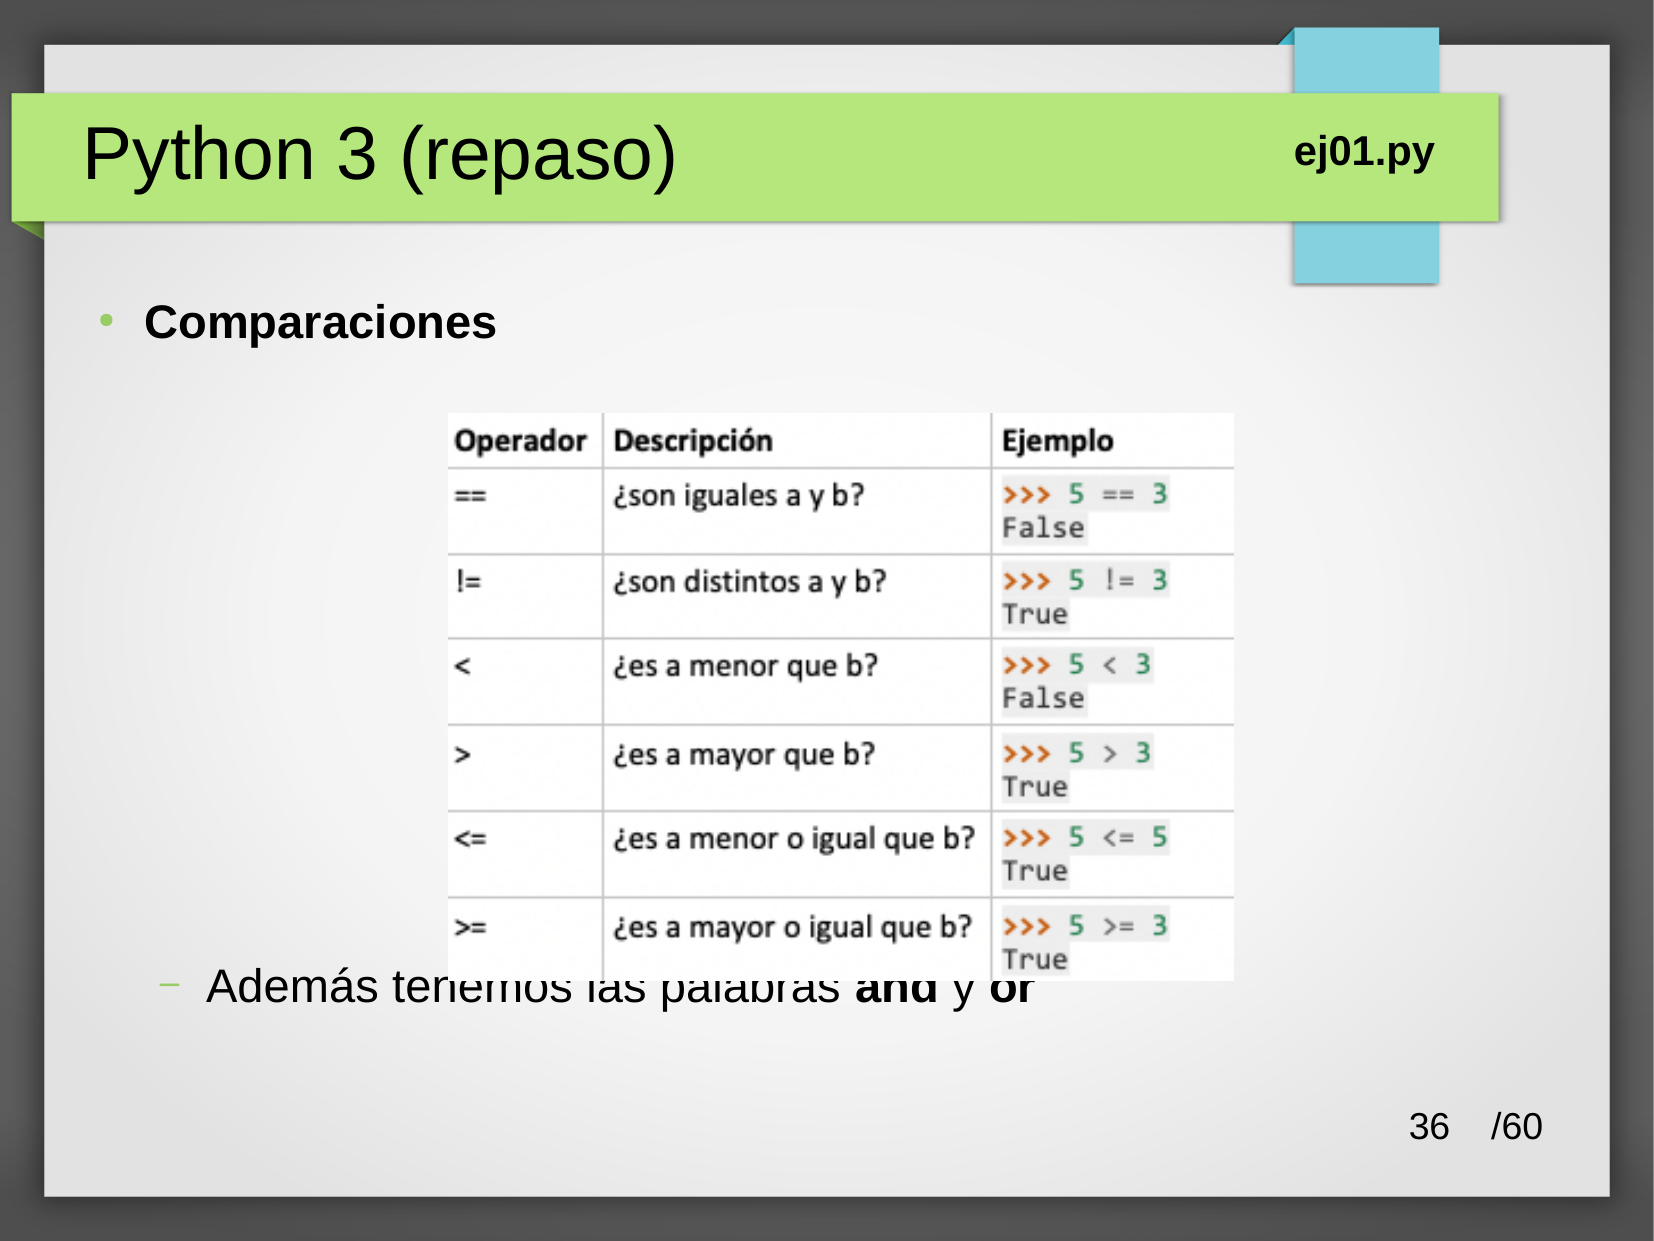

# Python 3 (repaso)
ej01.py
Comparaciones
Además tenemos las palabras and y or
/60